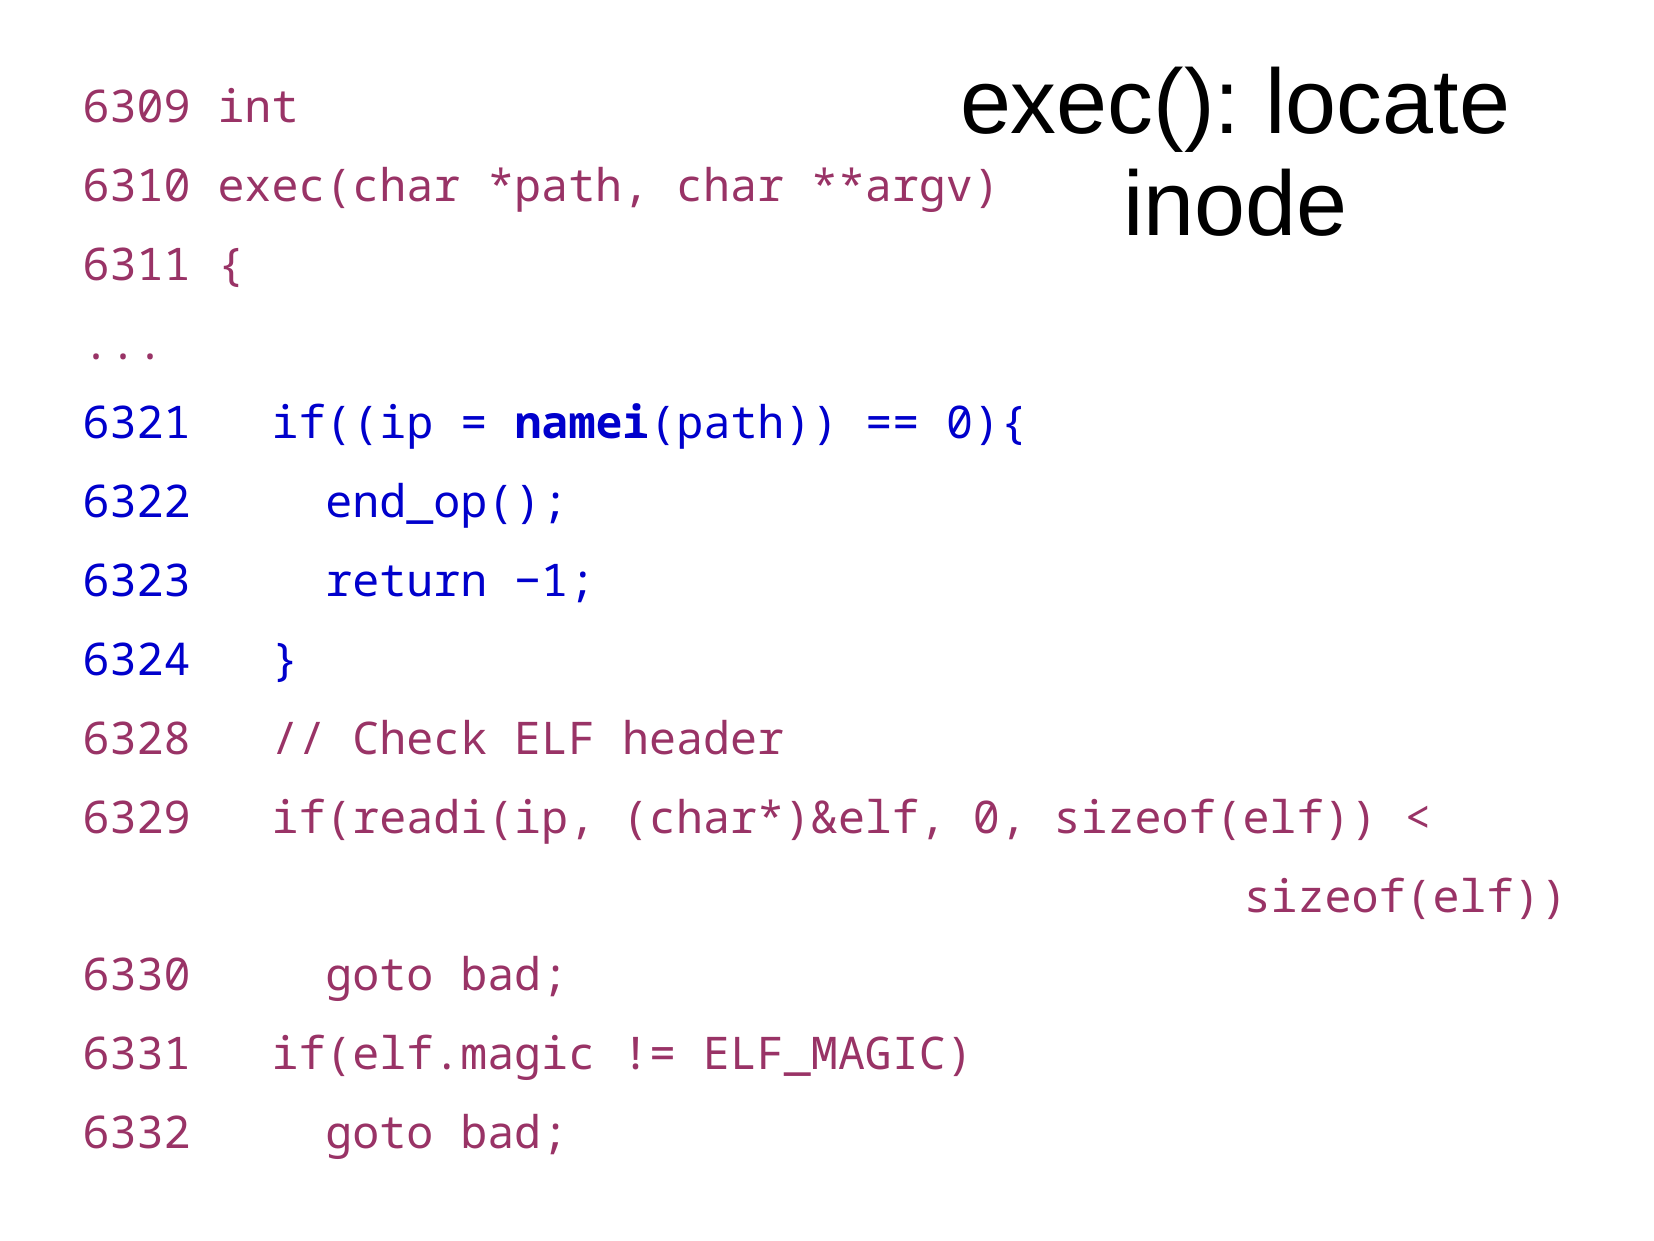

exec(): locate inode
# 6309 int
6310 exec(char *path, char **argv)
6311 {
...
6321 if((ip = namei(path)) == 0){
6322 end_op();
6323 return −1;
6324 }
6328 // Check ELF header
6329 if(readi(ip, (char*)&elf, 0, sizeof(elf)) <
 sizeof(elf))
6330 goto bad;
6331 if(elf.magic != ELF_MAGIC)
6332 goto bad;